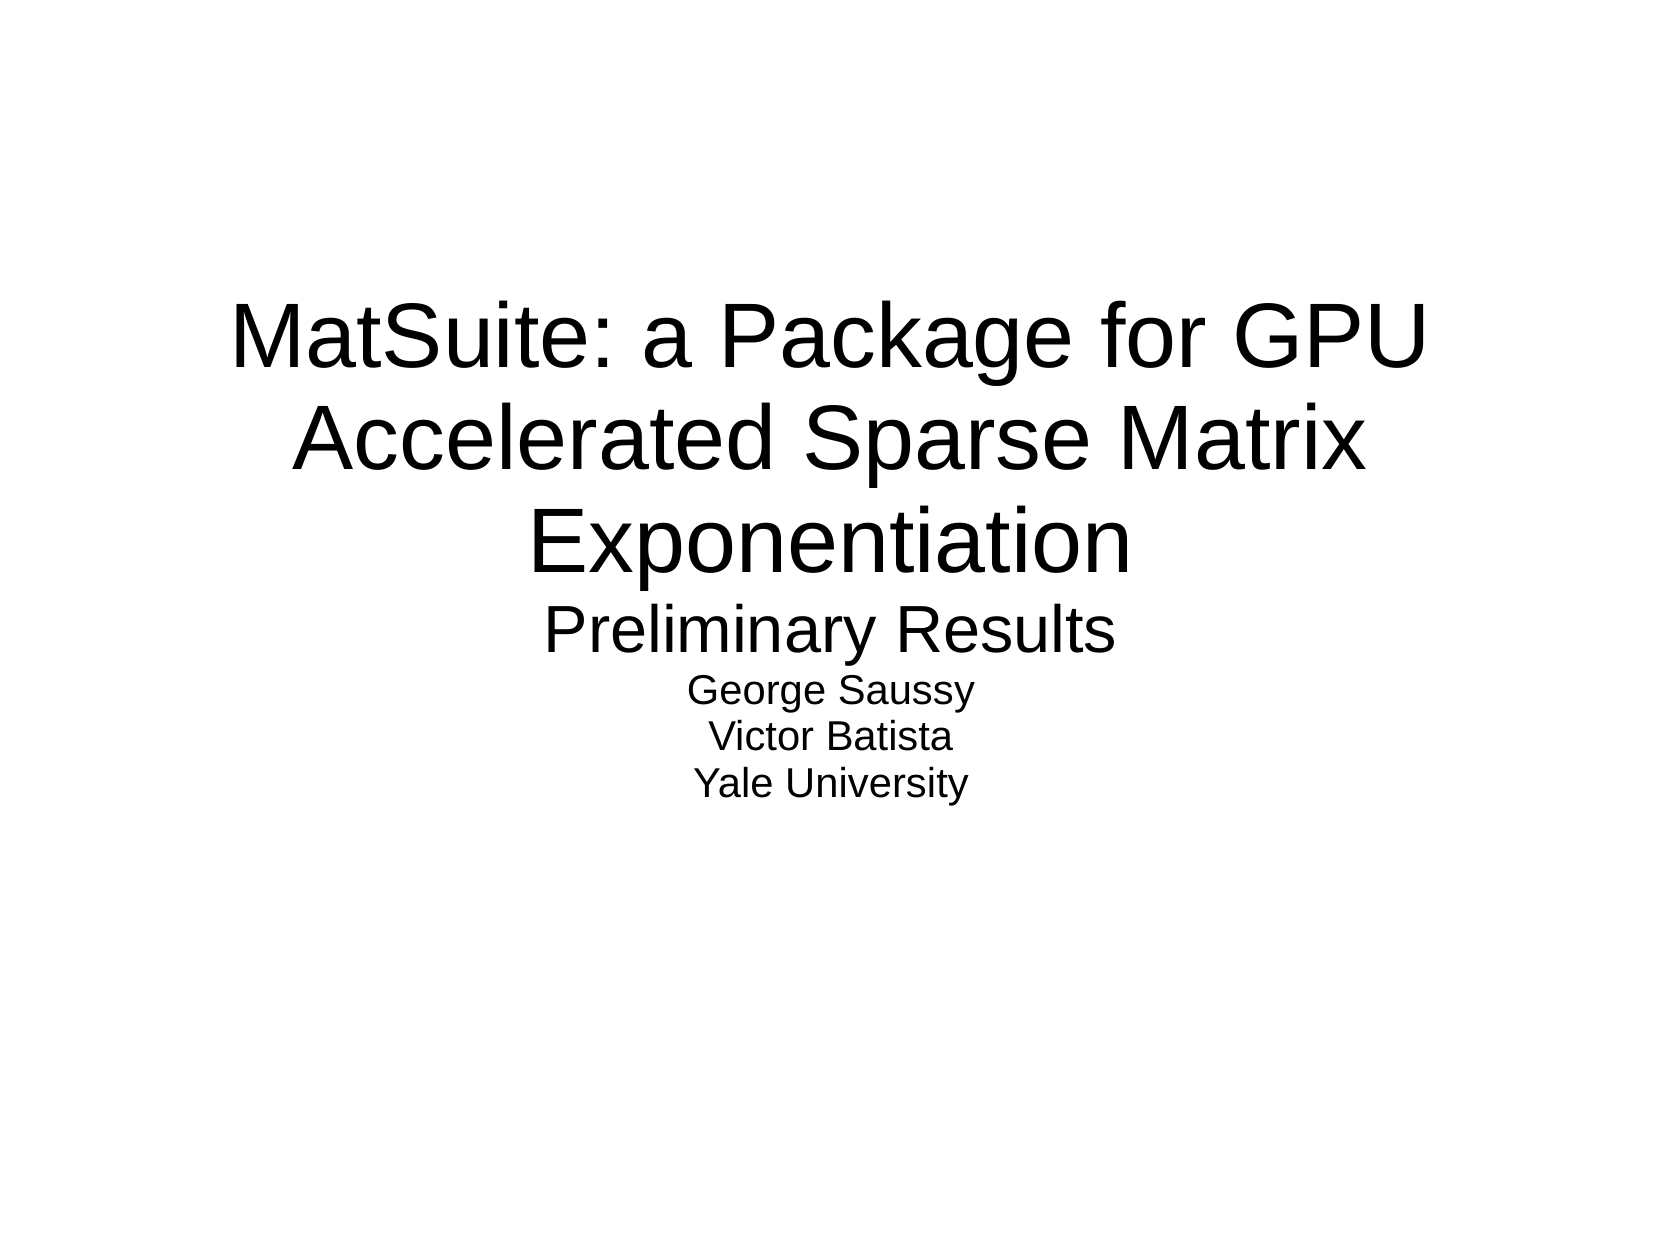

# MatSuite: a Package for GPU Accelerated Sparse Matrix Exponentiation Preliminary Results George Saussy Victor Batista Yale University